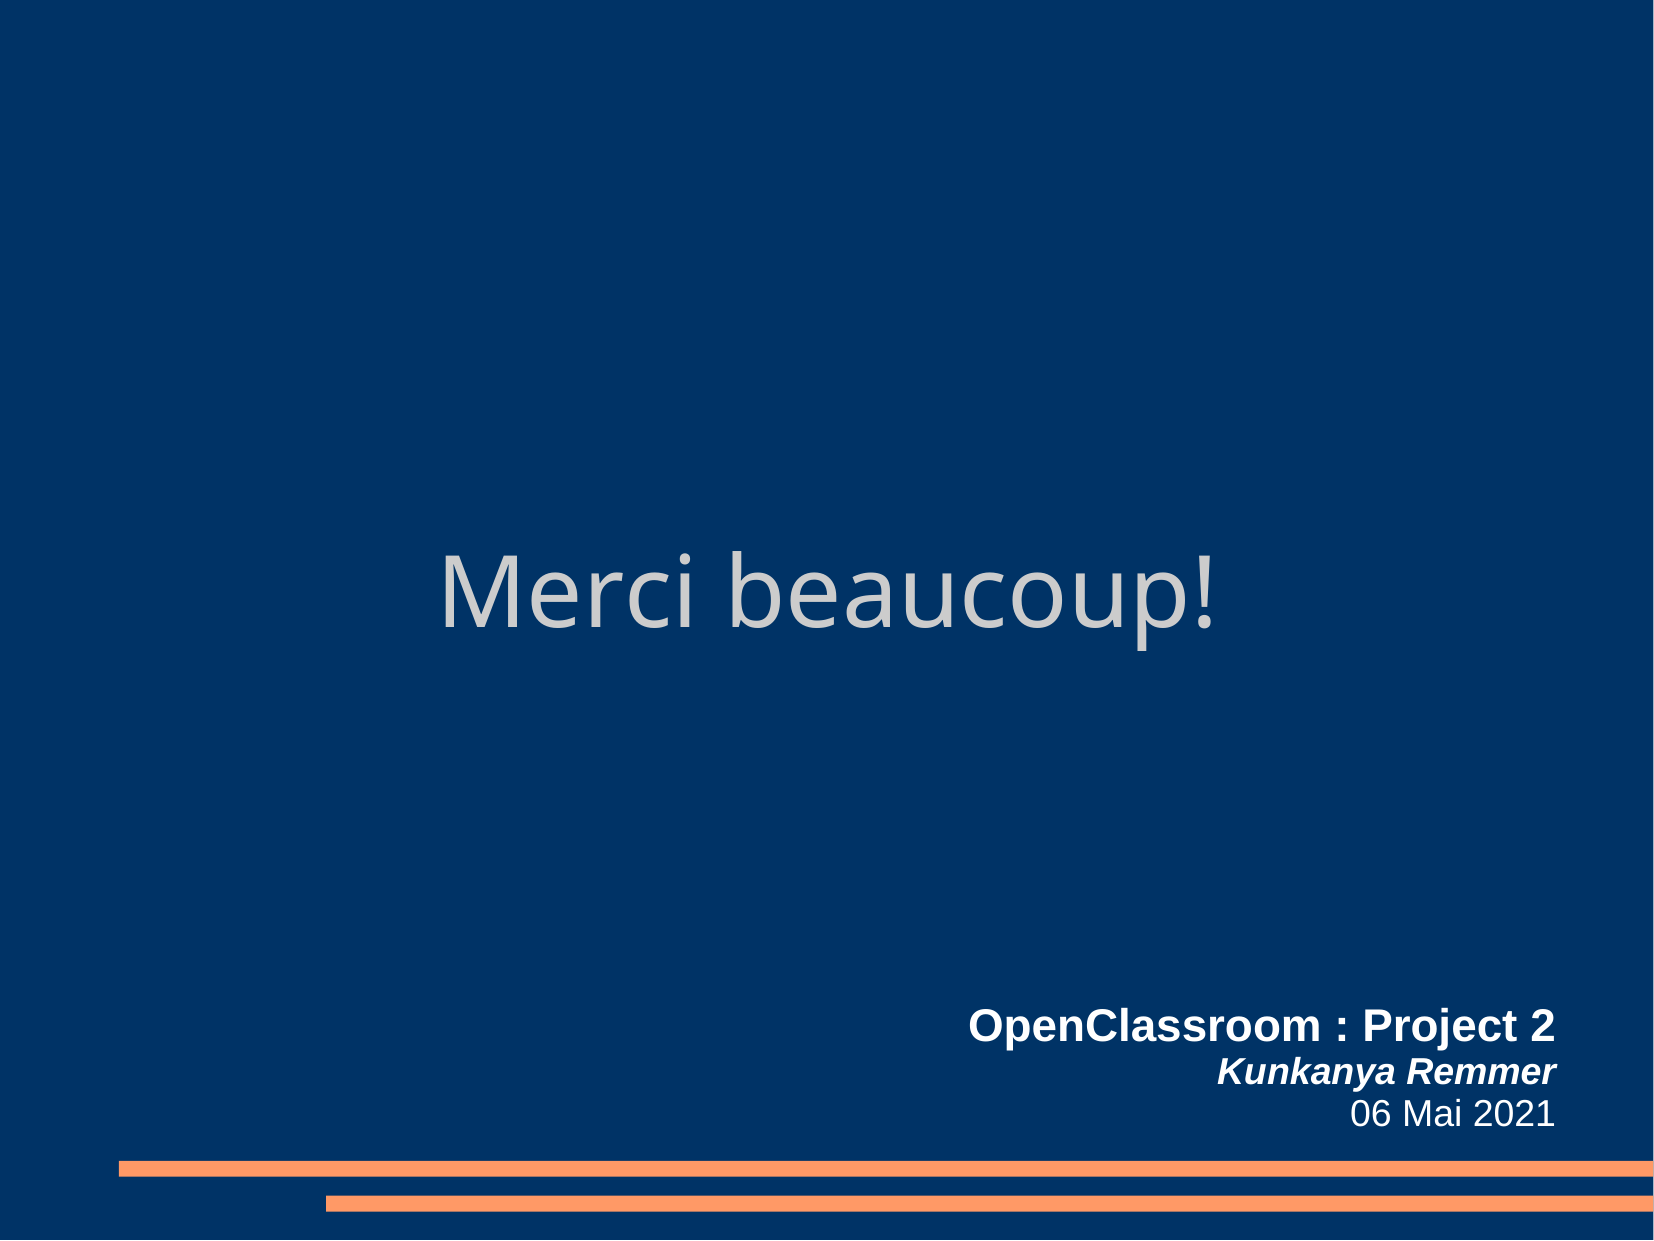

Merci beaucoup!
OpenClassroom : Project 2
Kunkanya Remmer
06 Mai 2021